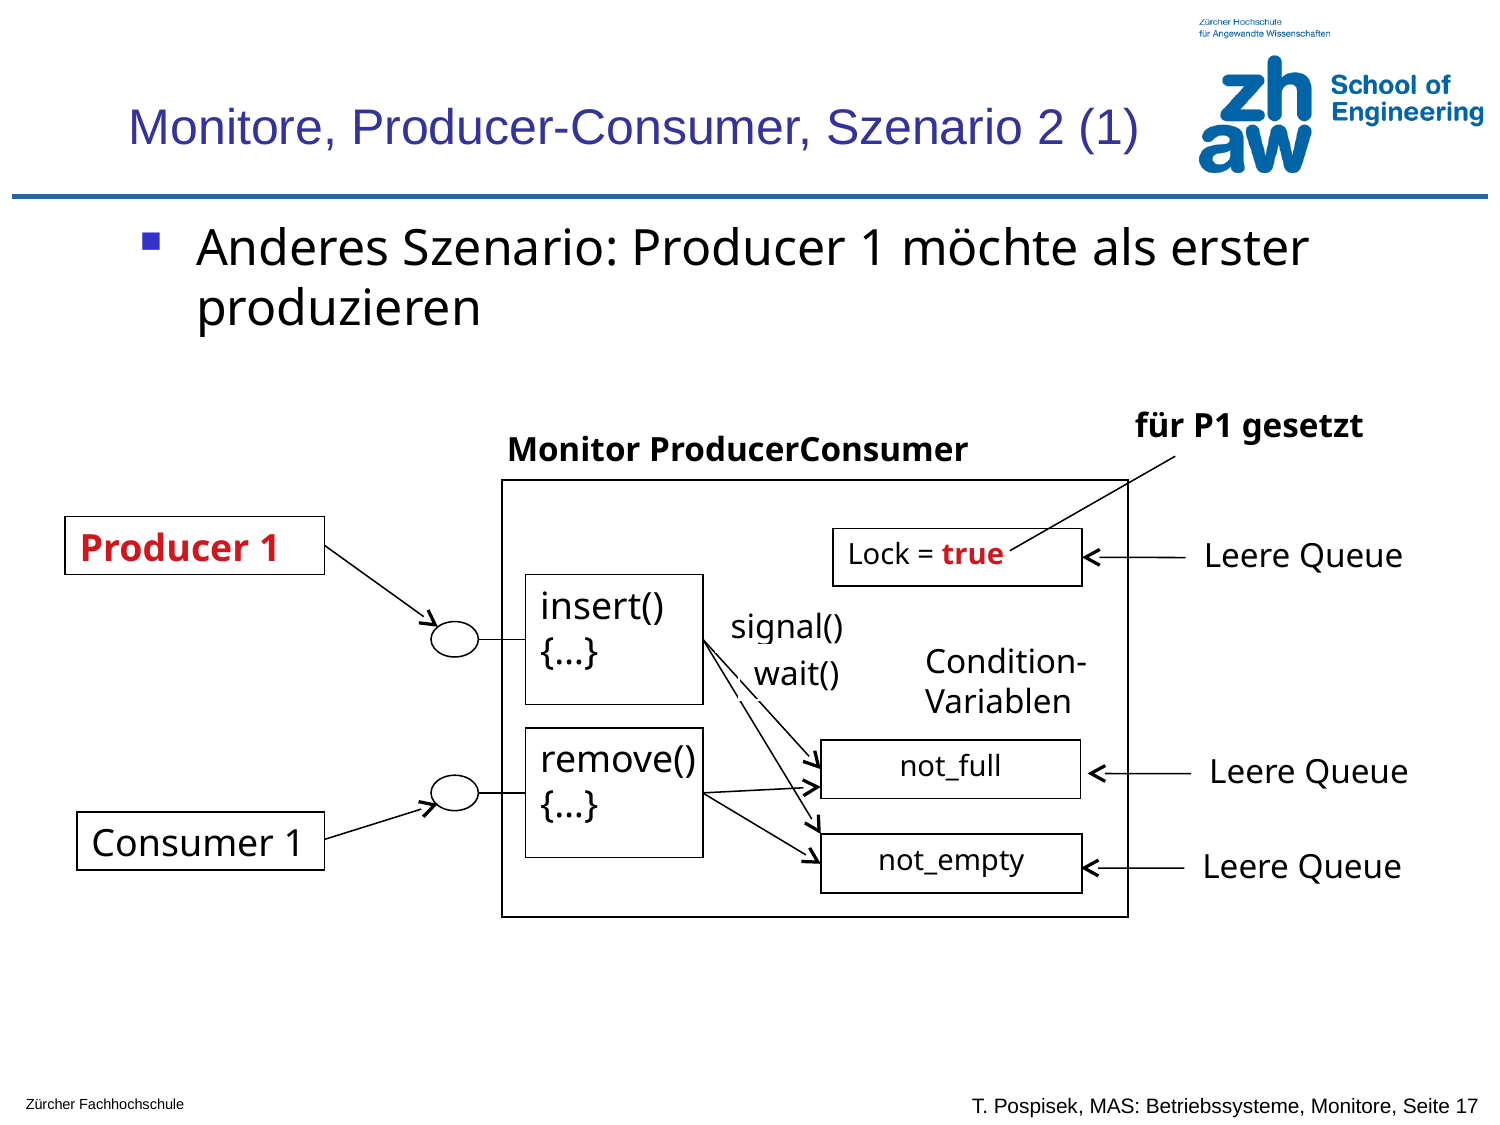

# Monitore, Producer-Consumer, Szenario 2 (1)
Anderes Szenario: Producer 1 möchte als erster produzieren
für P1 gesetzt
Monitor ProducerConsumer
Producer 1
Leere Queue
Lock = true
insert()
{…}
signal()
Condition-
Variablen
wait()
remove()
{…}
not_full
Leere Queue
Consumer 1
not_empty
Leere Queue